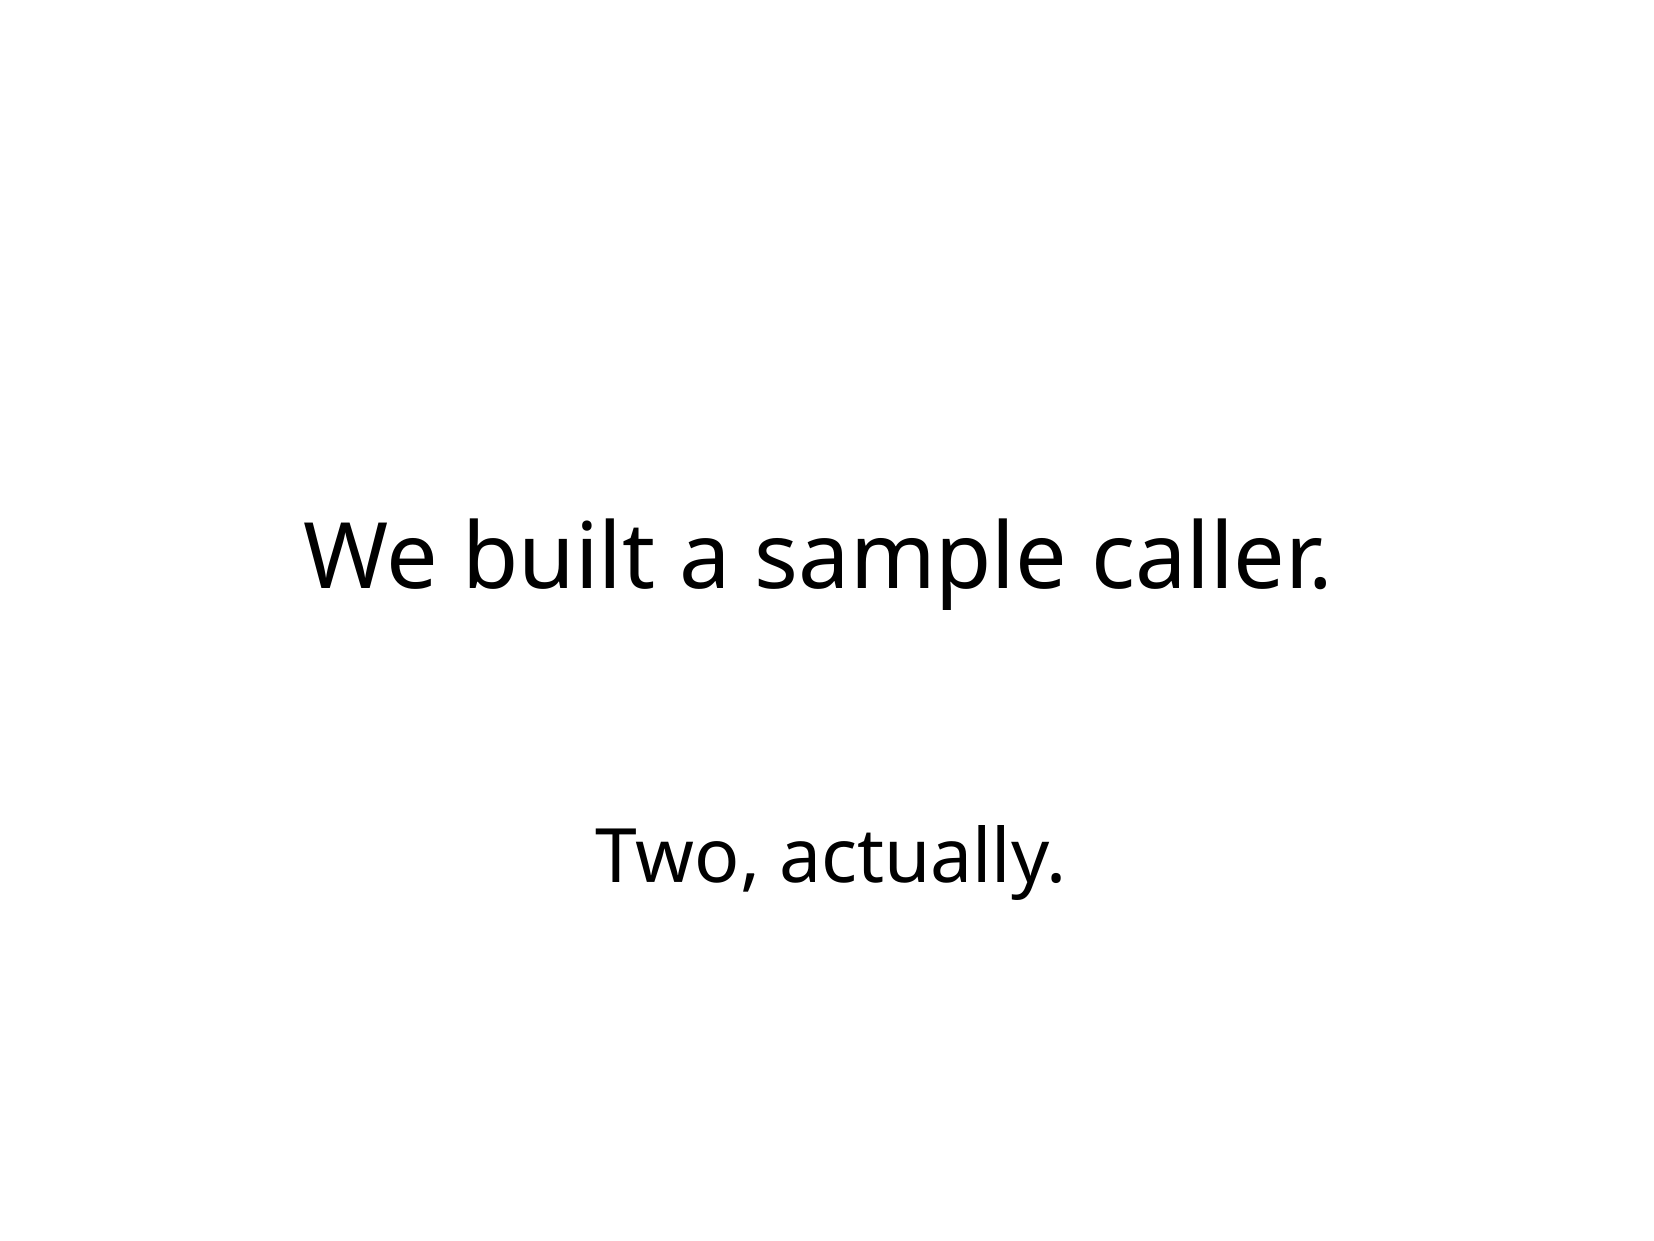

# We built a sample caller.
Two, actually.